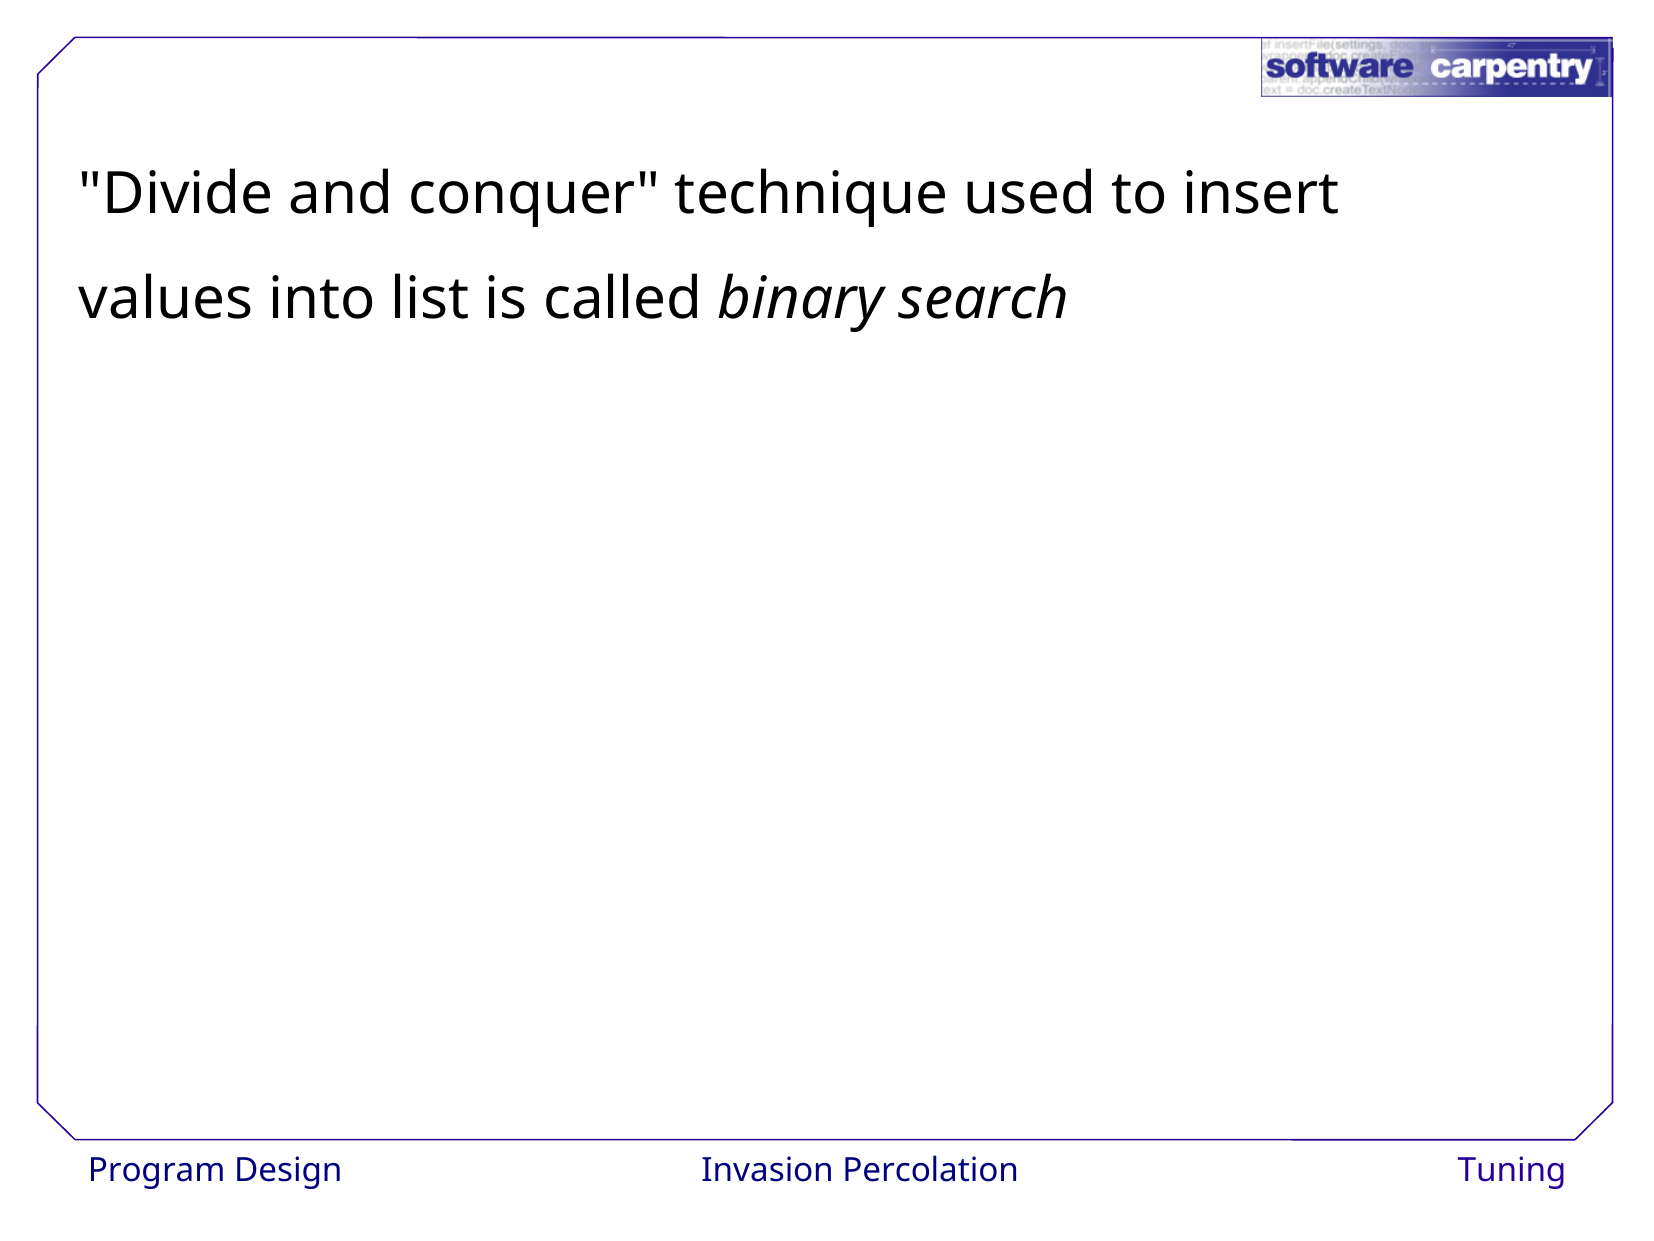

"Divide and conquer" technique used to insert
values into list is called binary search